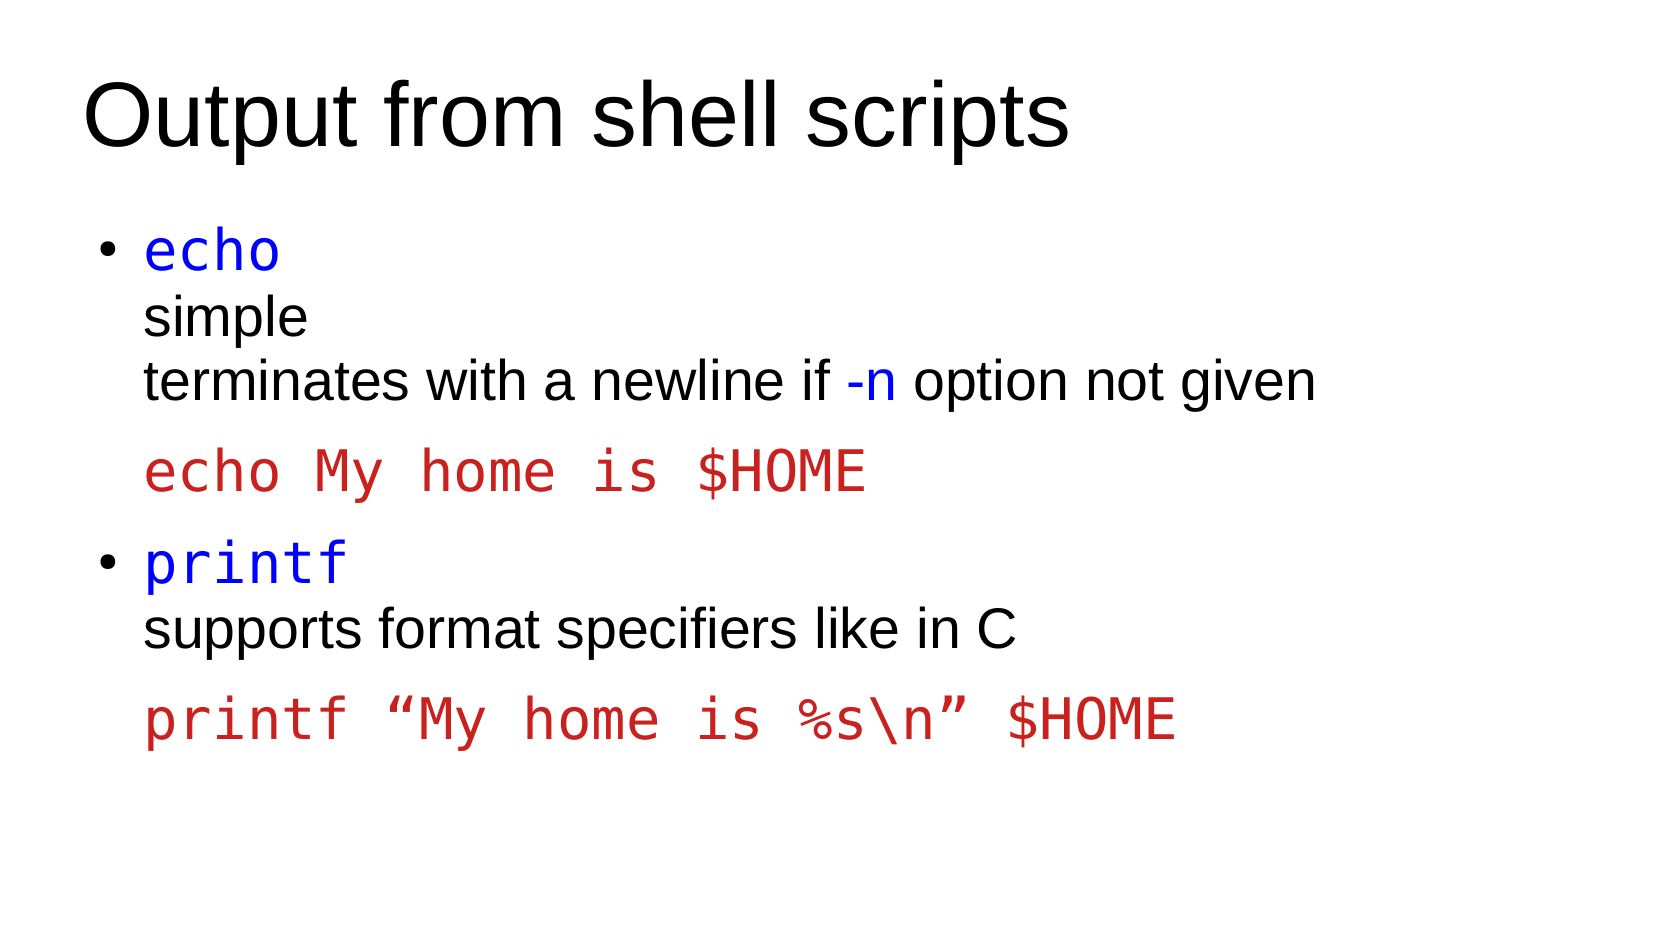

# Output from shell scripts
echo
simple
terminates with a newline if -n option not given
echo My home is $HOME
printf
supports format specifiers like in C
printf “My home is %s\n” $HOME